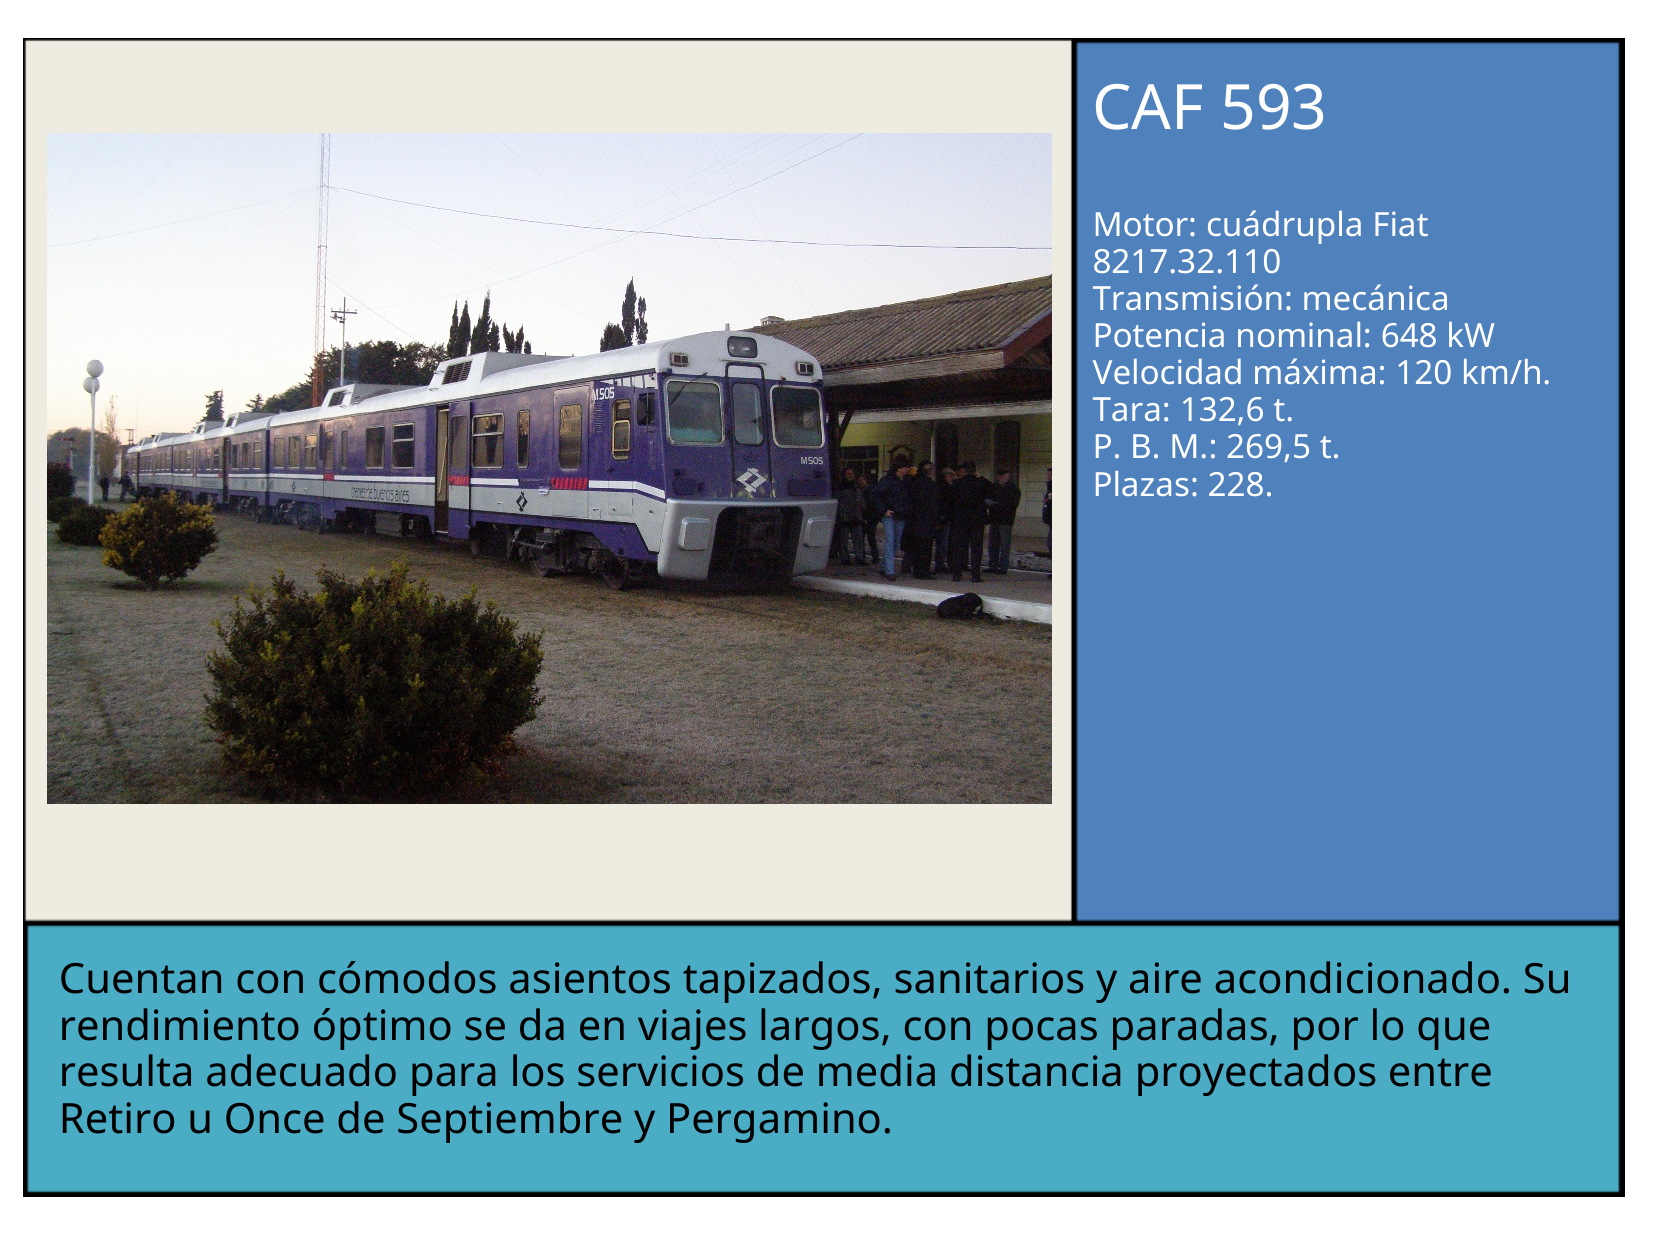

CAF 593
Motor: cuádrupla Fiat 8217.32.110
Transmisión: mecánica Potencia nominal: 648 kW
Velocidad máxima: 120 km/h. Tara: 132,6 t.
P. B. M.: 269,5 t.
Plazas: 228.
Cuentan con cómodos asientos tapizados, sanitarios y aire acondicionado. Su rendimiento óptimo se da en viajes largos, con pocas paradas, por lo que resulta adecuado para los servicios de media distancia proyectados entre Retiro u Once de Septiembre y Pergamino.